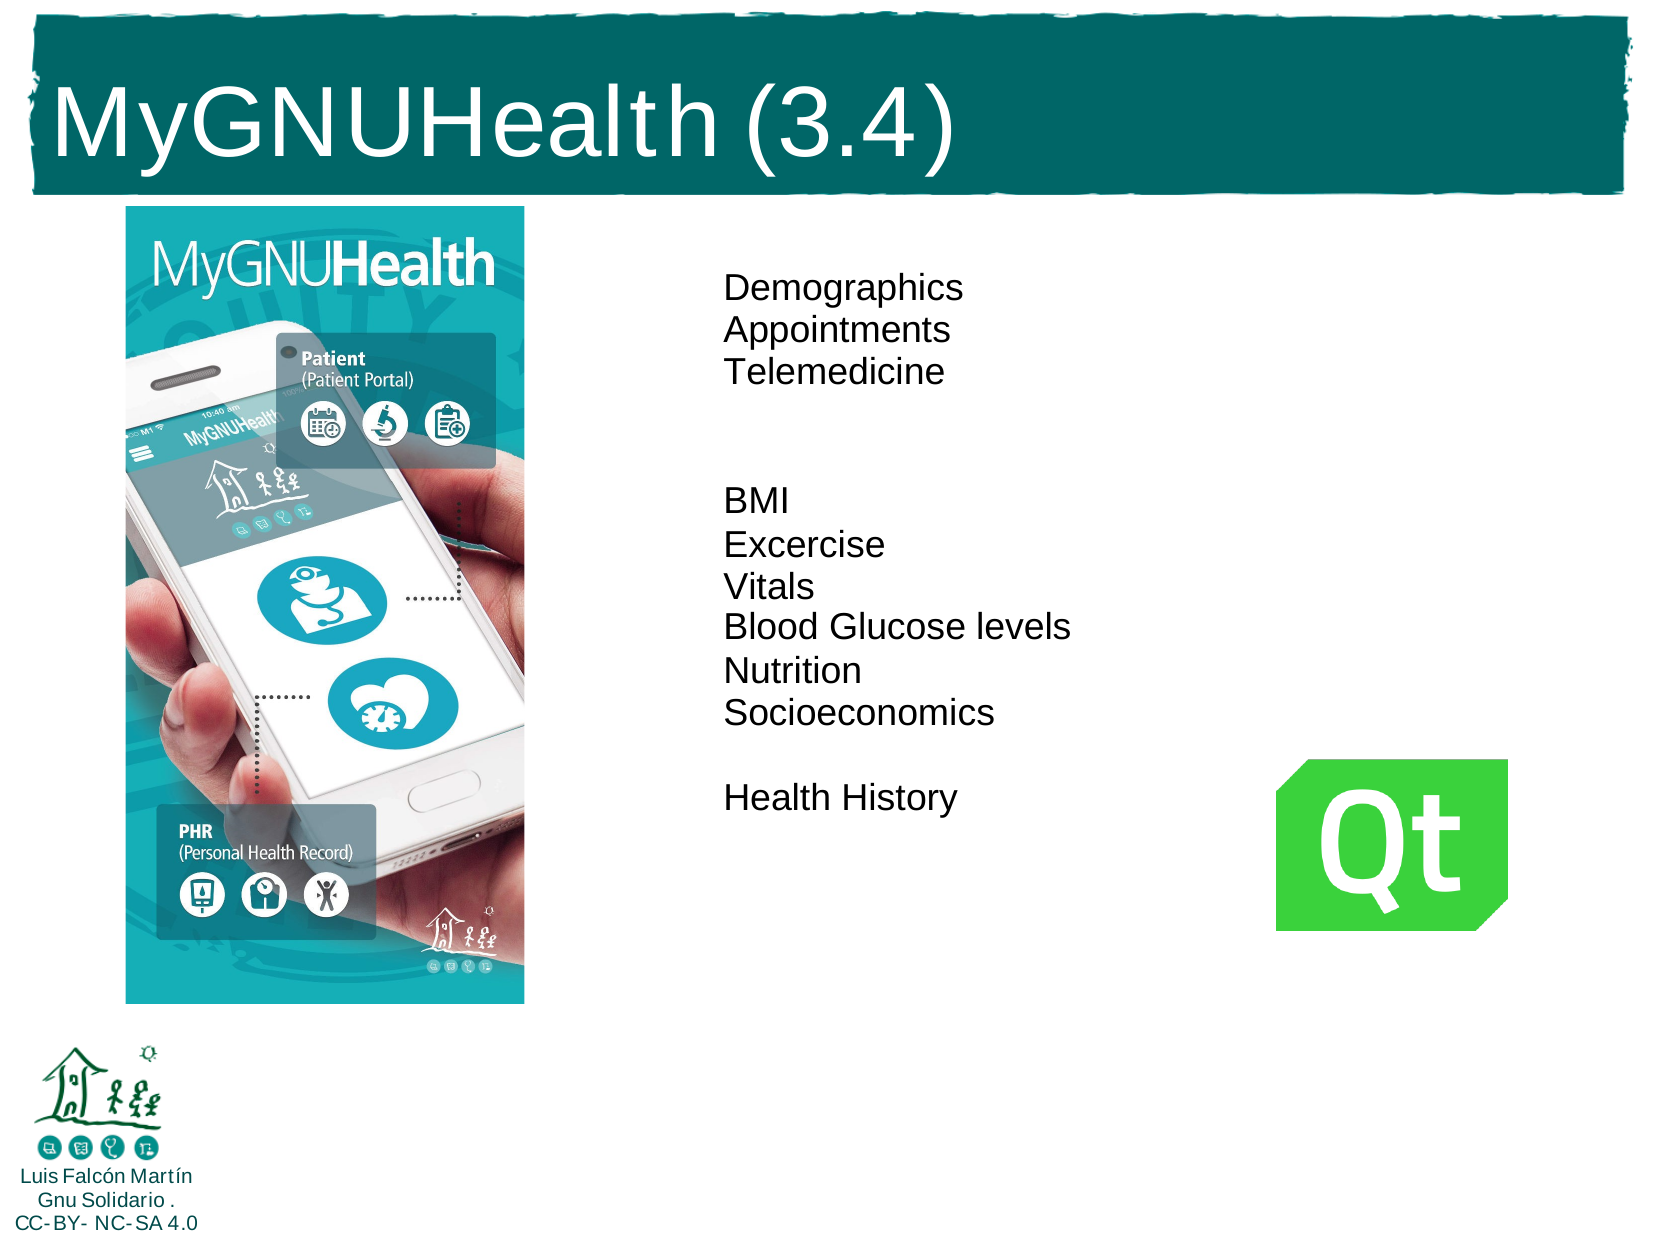

# MyGNUHealth(3.4)
Demographics Appointments Telemedicine
BMI
Excercise Vitals
Blood Glucose levels
Nutrition Socioeconomics
Health History
LuisFalcónMartín
GnuSolidario.
CC-BY-NC-SA4.0